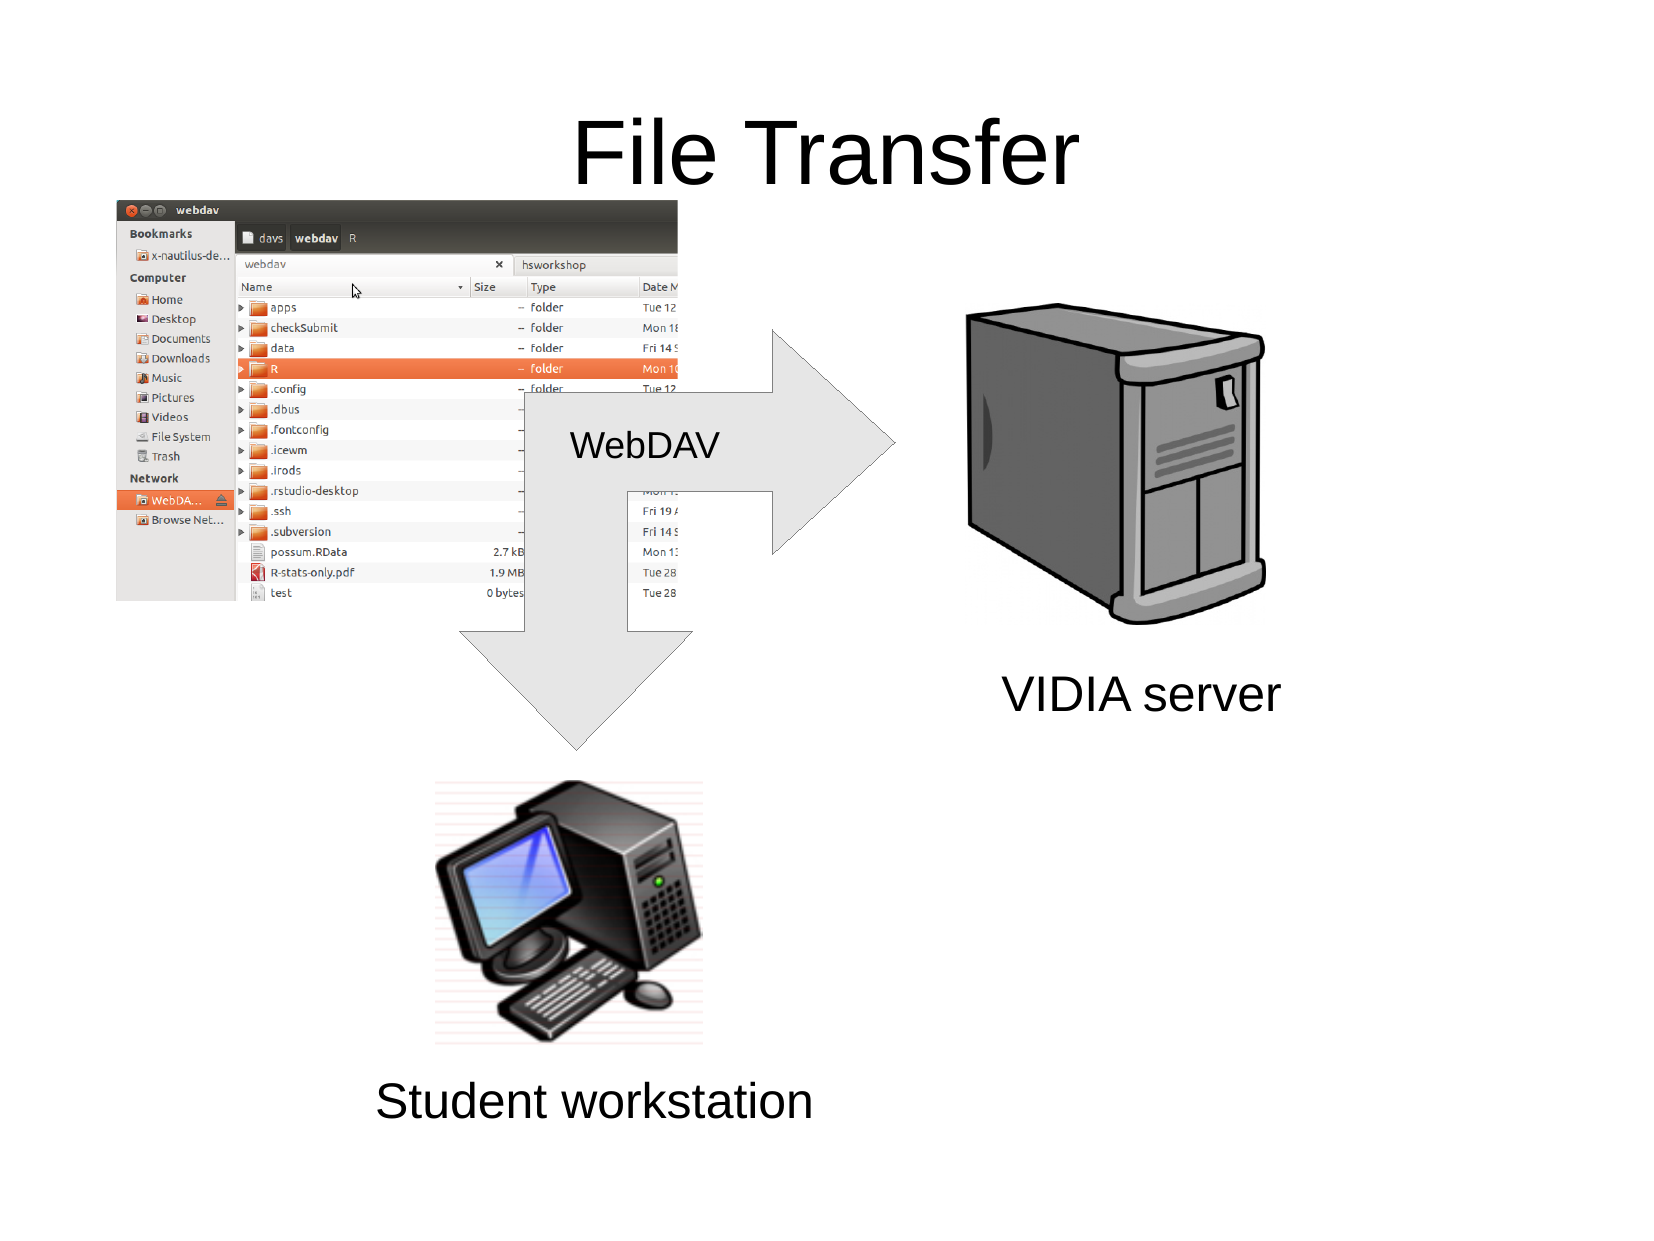

# File Transfer
WebDAV
VIDIA server
Student workstation